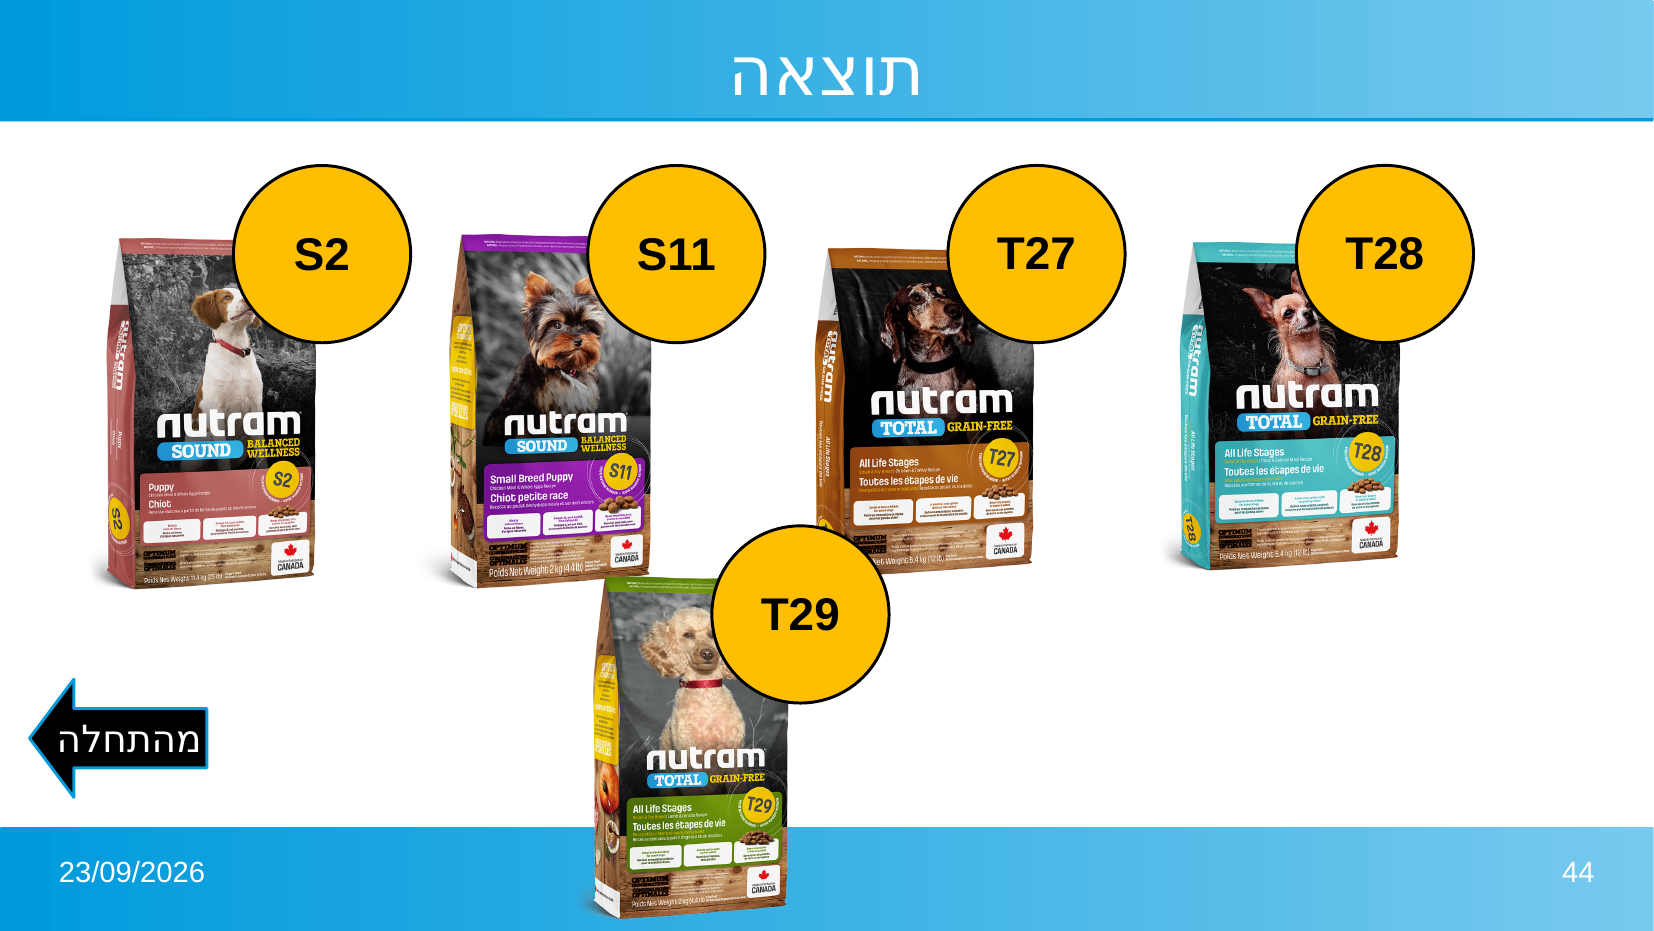

# תוצאה
T28
T27
S11
S2
T29
מהתחלה
44